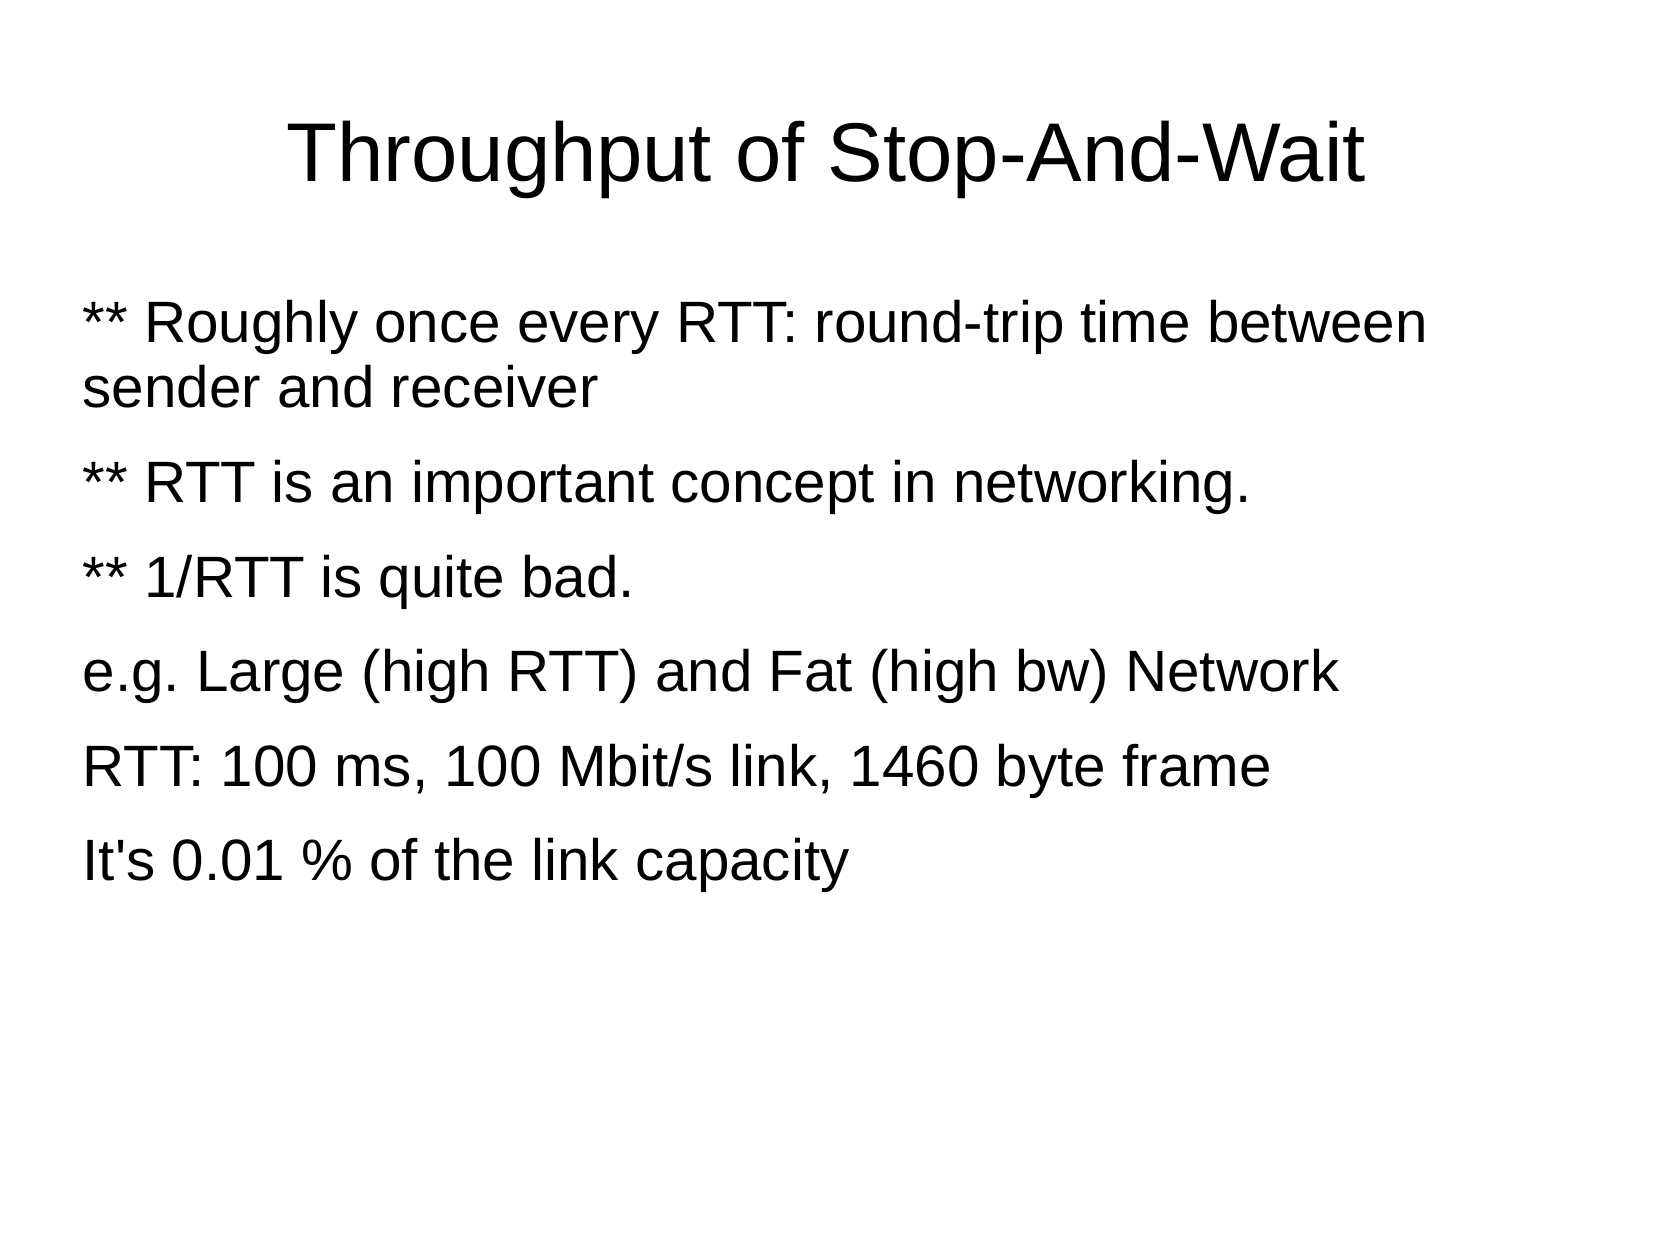

# Throughput of Stop-And-Wait
** Roughly once every RTT: round-trip time between sender and receiver
** RTT is an important concept in networking.
** 1/RTT is quite bad.
e.g. Large (high RTT) and Fat (high bw) Network
RTT: 100 ms, 100 Mbit/s link, 1460 byte frame
It's 0.01 % of the link capacity